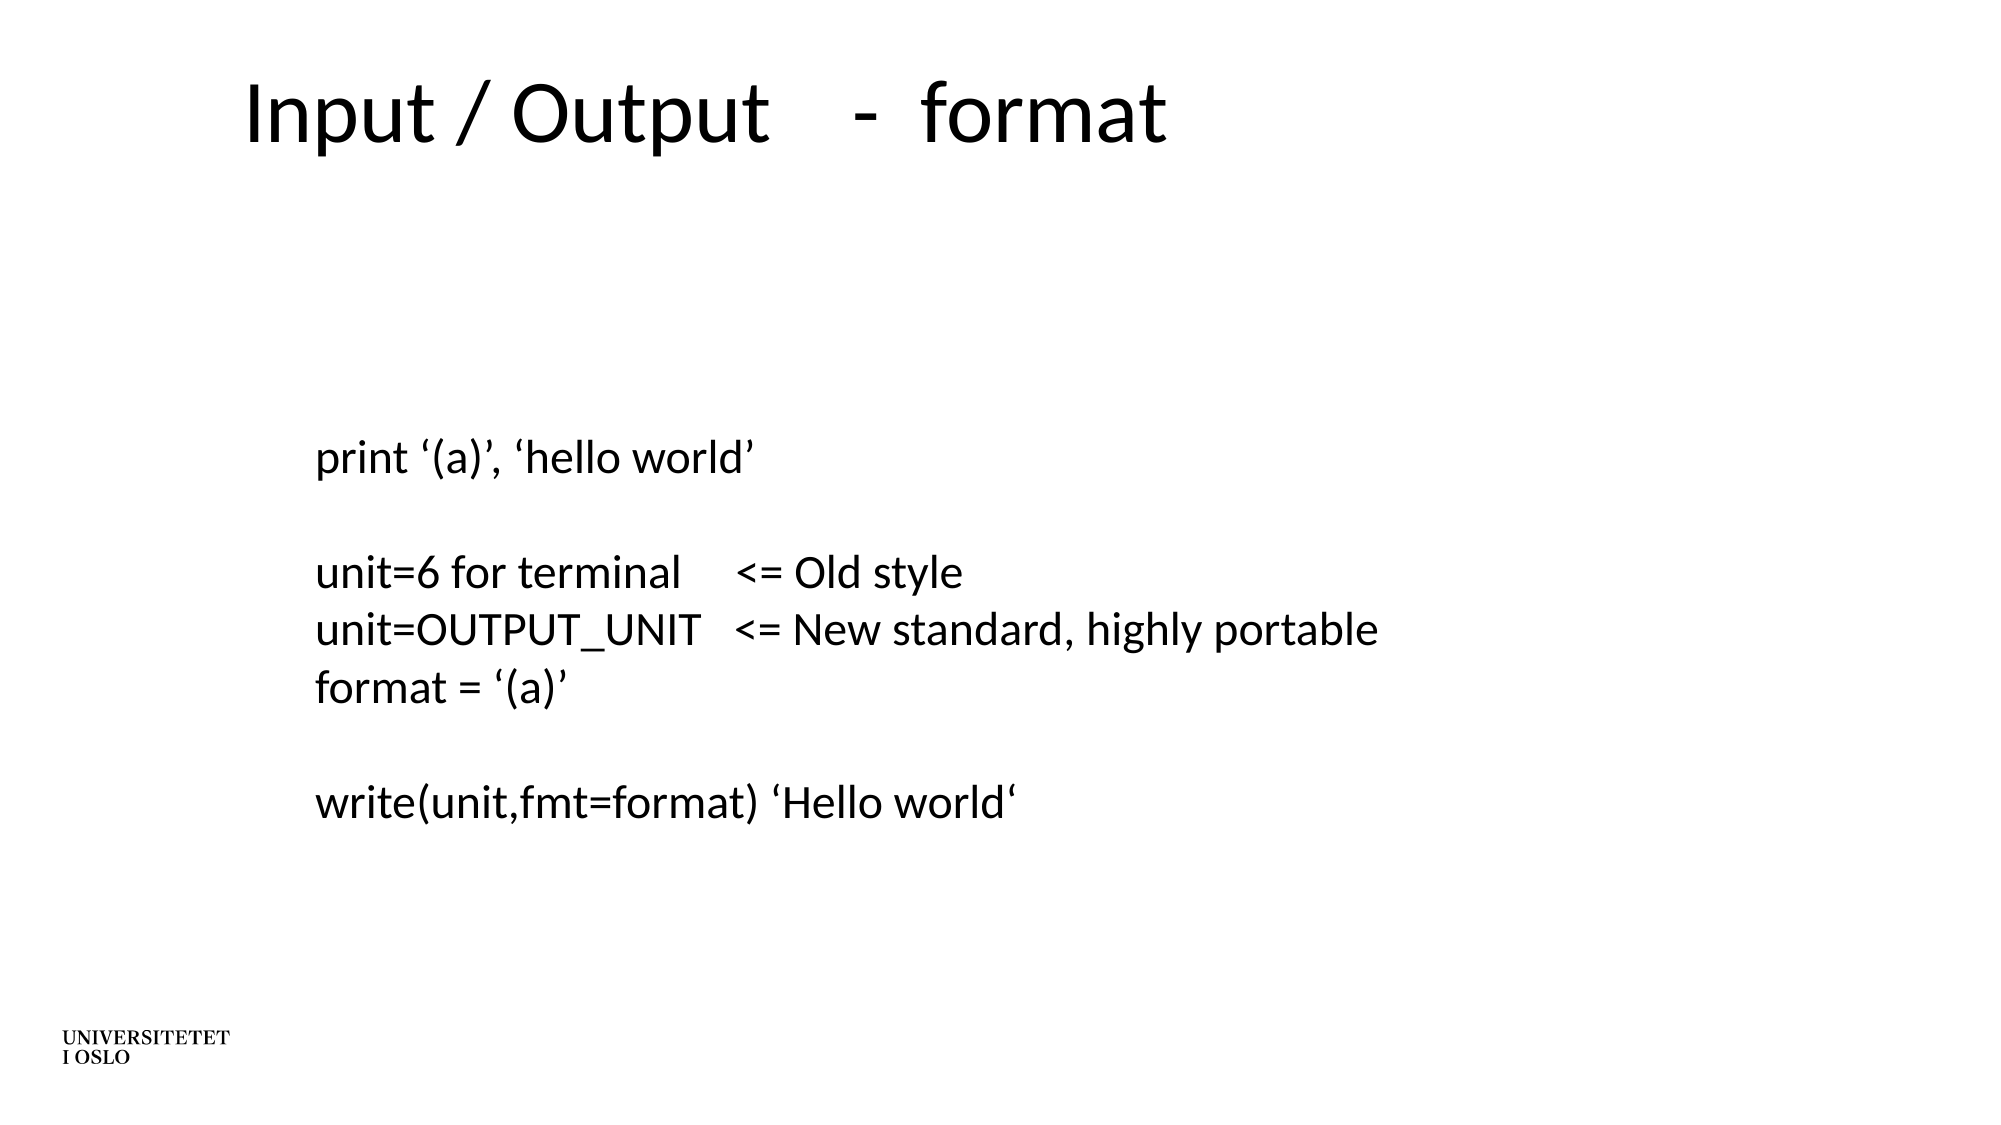

Input / Output - format
print ‘(a)’, ‘hello world’
unit=6 for terminal <= Old style
unit=OUTPUT_UNIT <= New standard, highly portable
format = ‘(a)’
write(unit,fmt=format) ‘Hello world‘